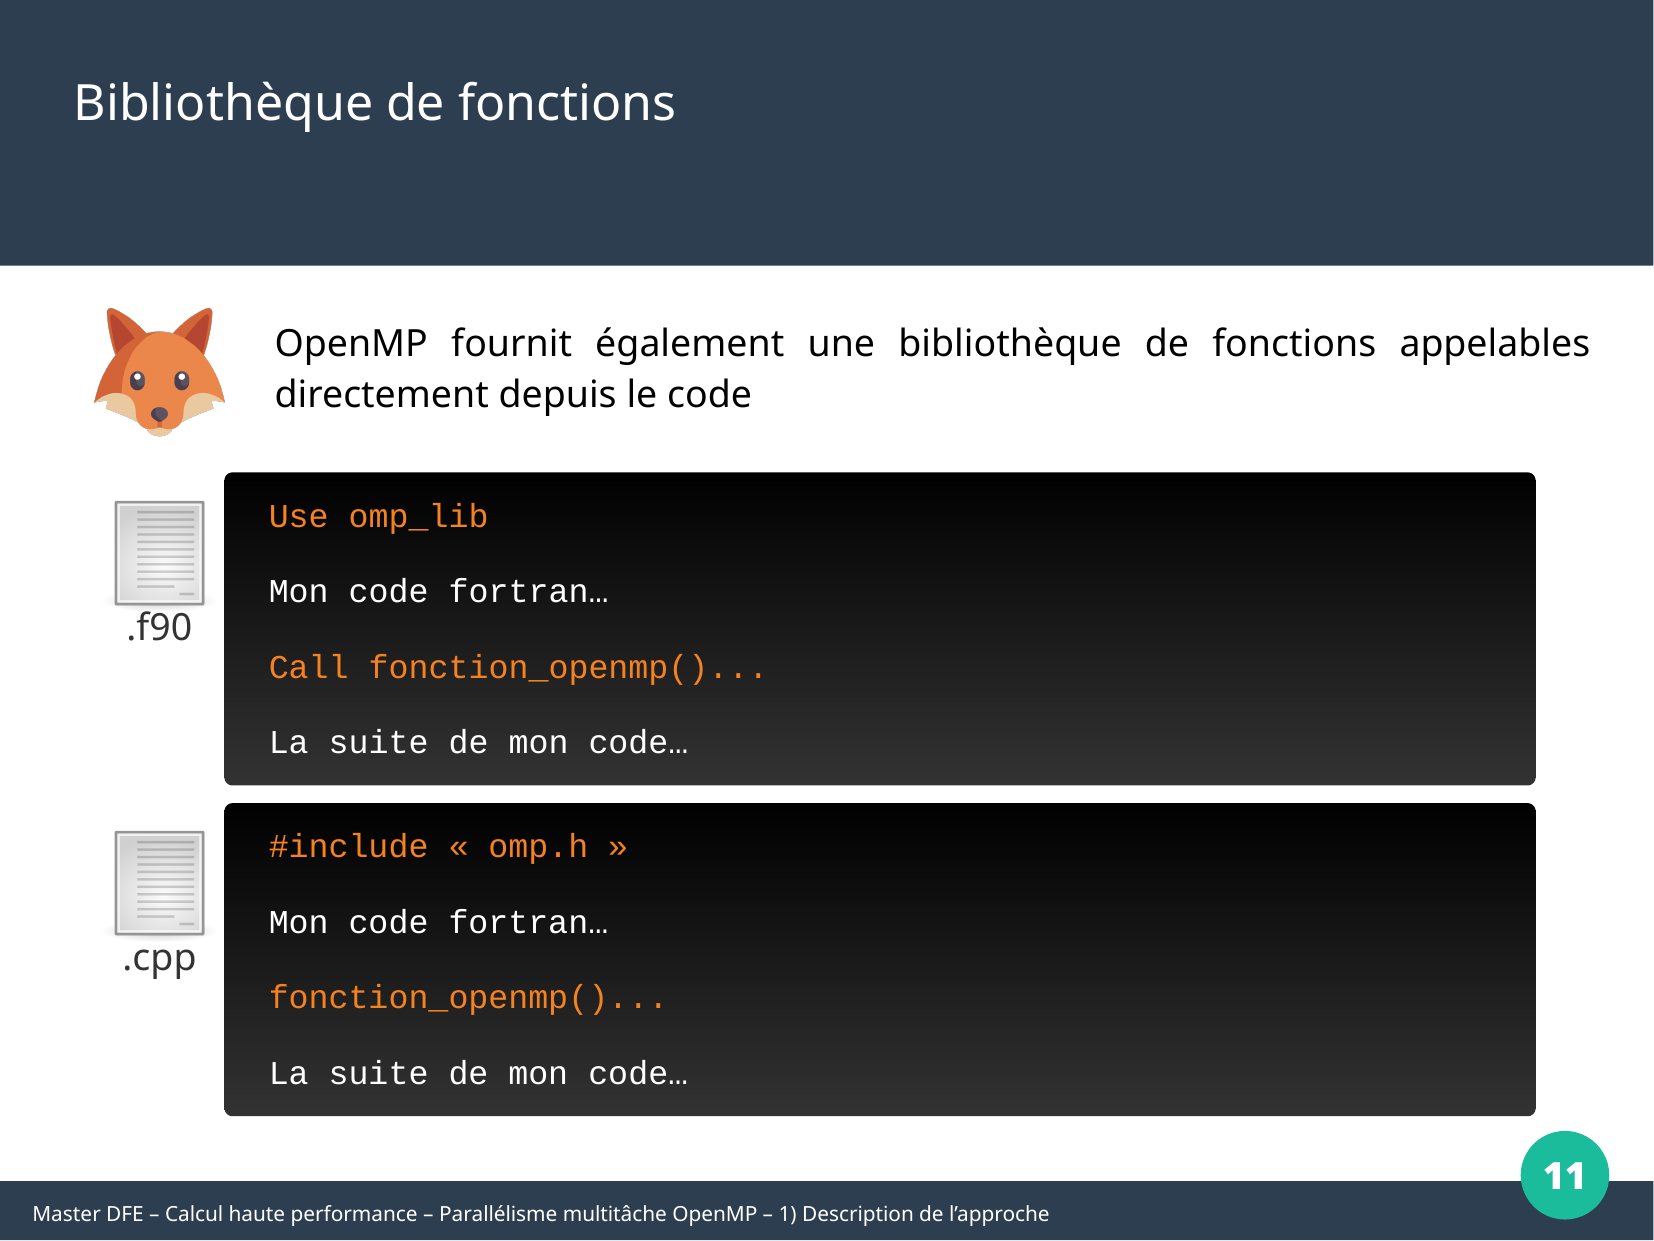

Bibliothèque de fonctions
OpenMP fournit également une bibliothèque de fonctions appelables directement depuis le code
Use omp_lib
Mon code fortran…
Call fonction_openmp()...
La suite de mon code…
.f90
#include « omp.h »
Mon code fortran…
fonction_openmp()...
La suite de mon code…
.cpp
11
Master DFE – Calcul haute performance – Parallélisme multitâche OpenMP – 1) Description de l’approche